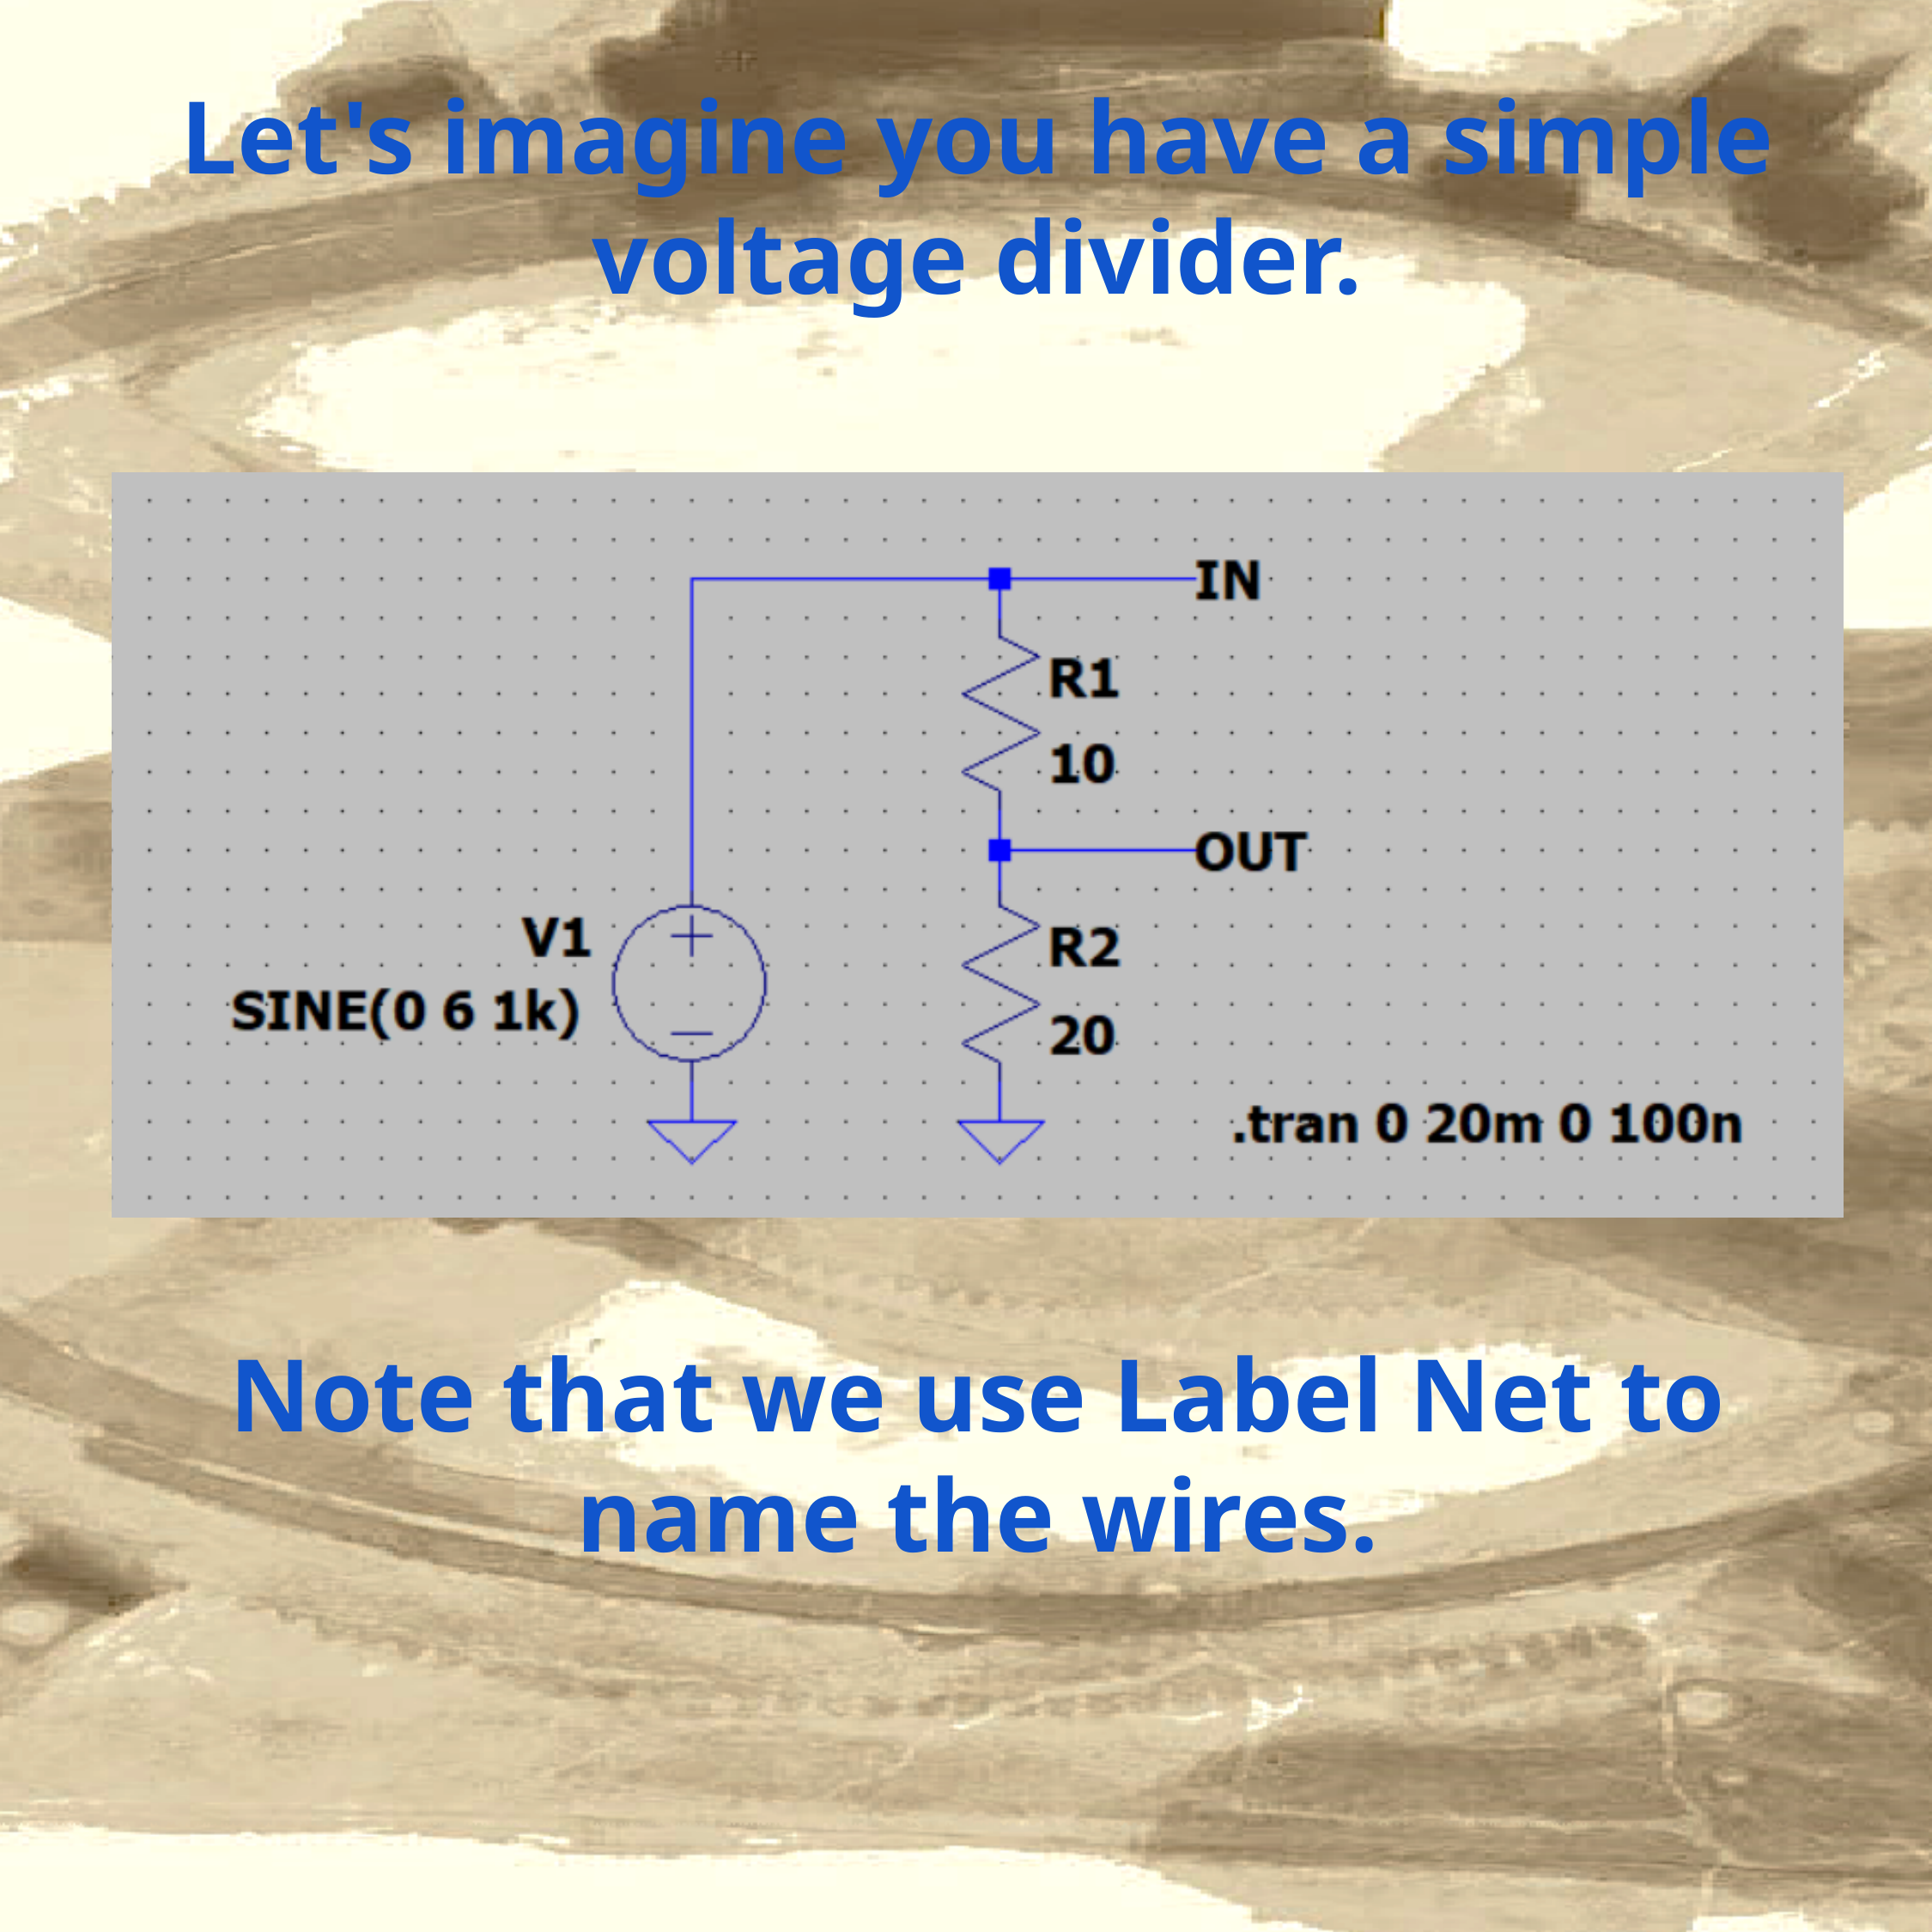

Let's imagine you have a simple voltage divider.
Note that we use Label Net to name the wires.